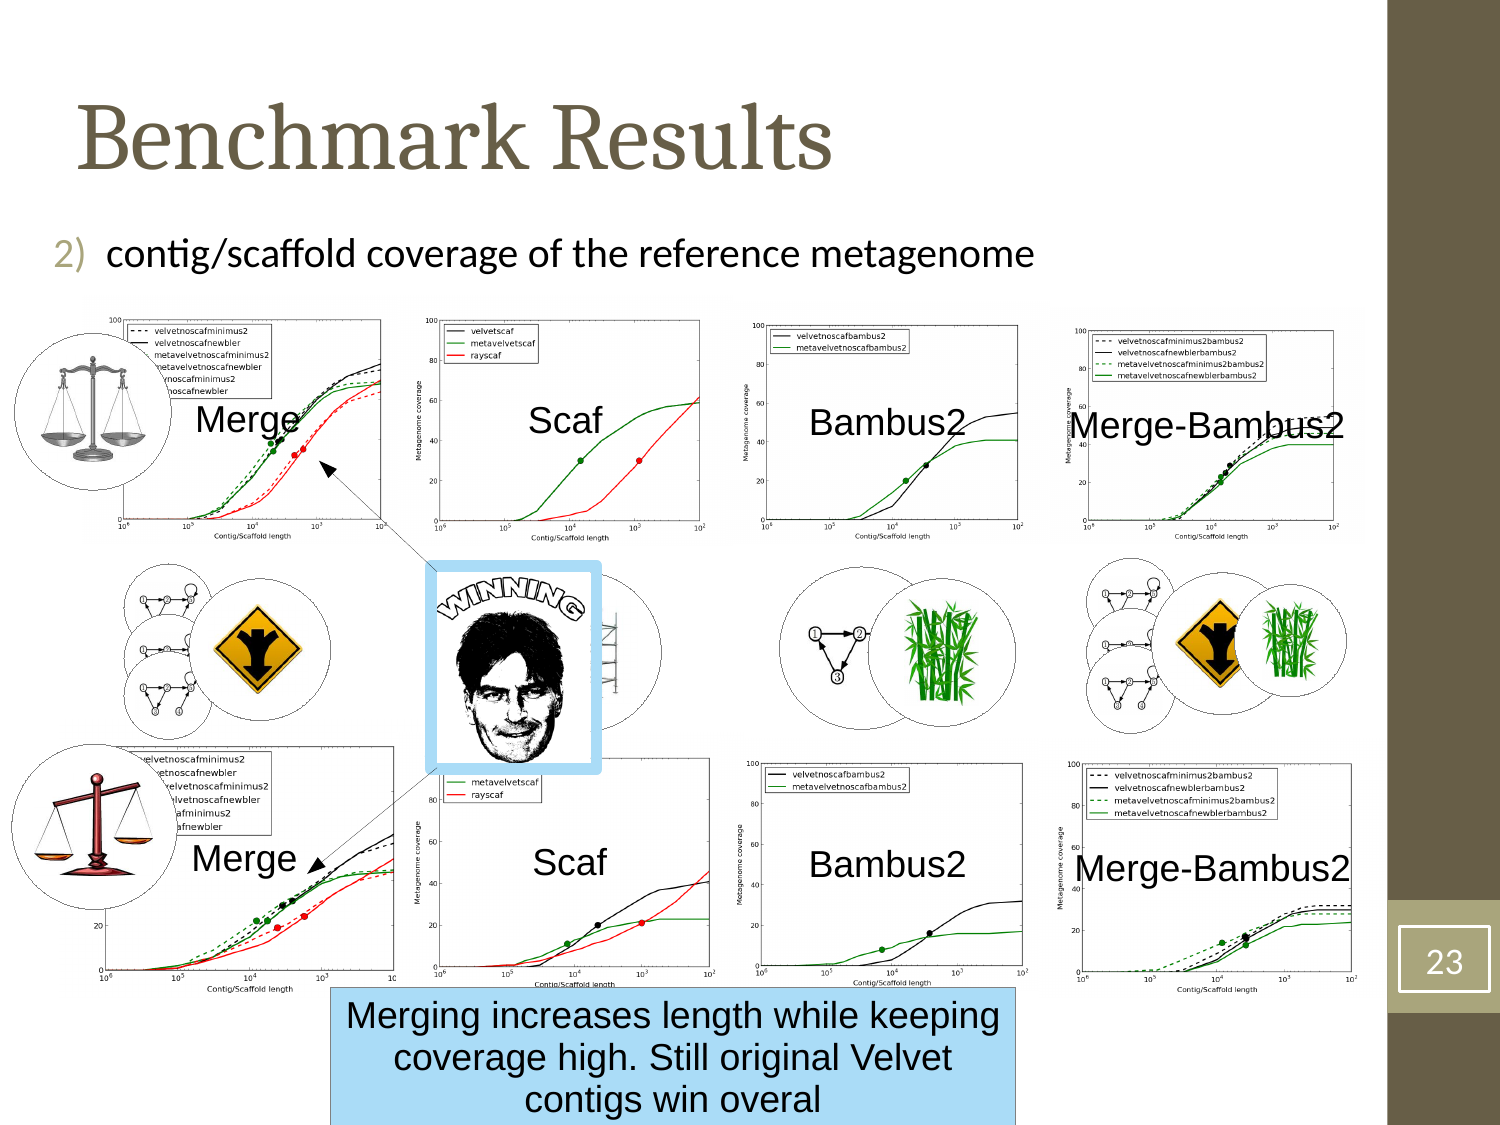

# Benchmark Results
contig/scaﬀold coverage of the reference metagenome
Merge
Scaf
Bambus2
Merge-Bambus2
Merge
Scaf
Bambus2
Merge-Bambus2
23
Merging increases length while keeping coverage high. Still original Velvet contigs win overal